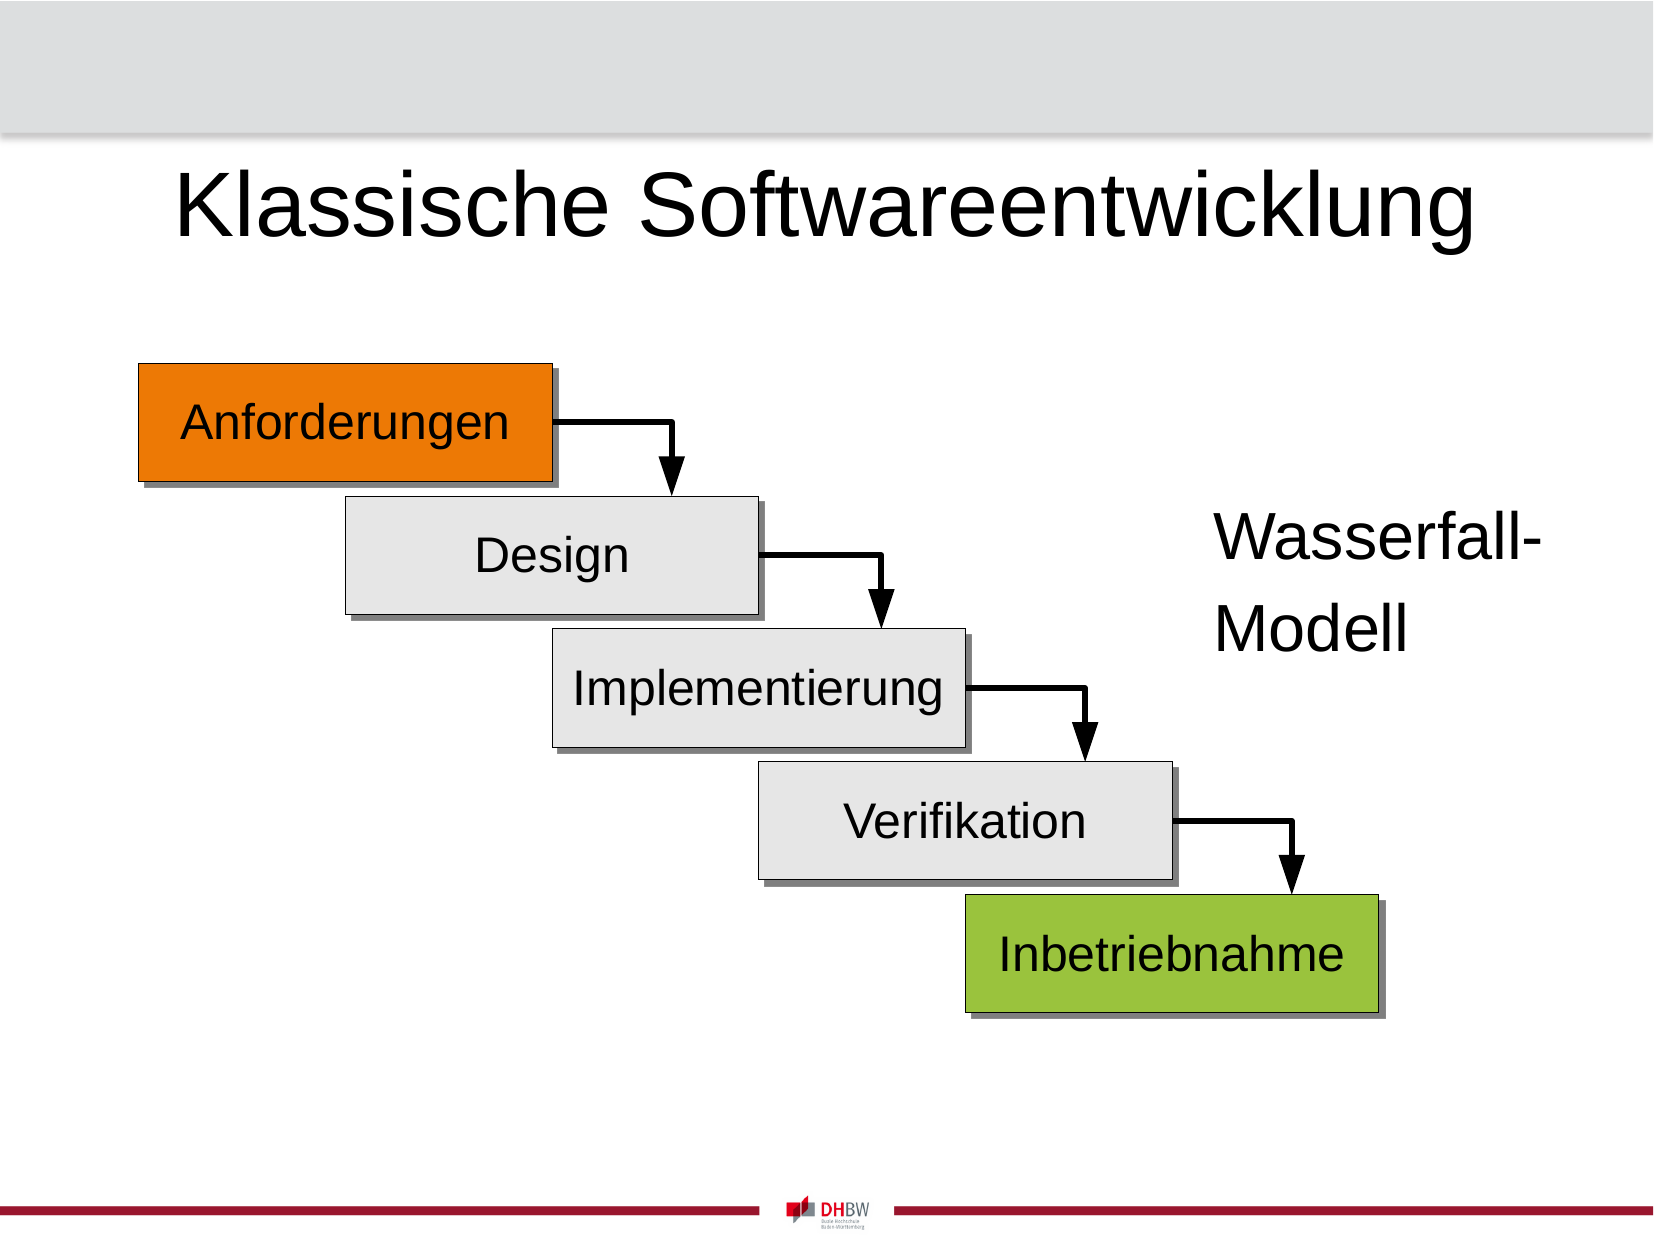

# Klassische Softwareentwicklung
Anforderungen
Design
Wasserfall-
Modell
Implementierung
Verifikation
Inbetriebnahme